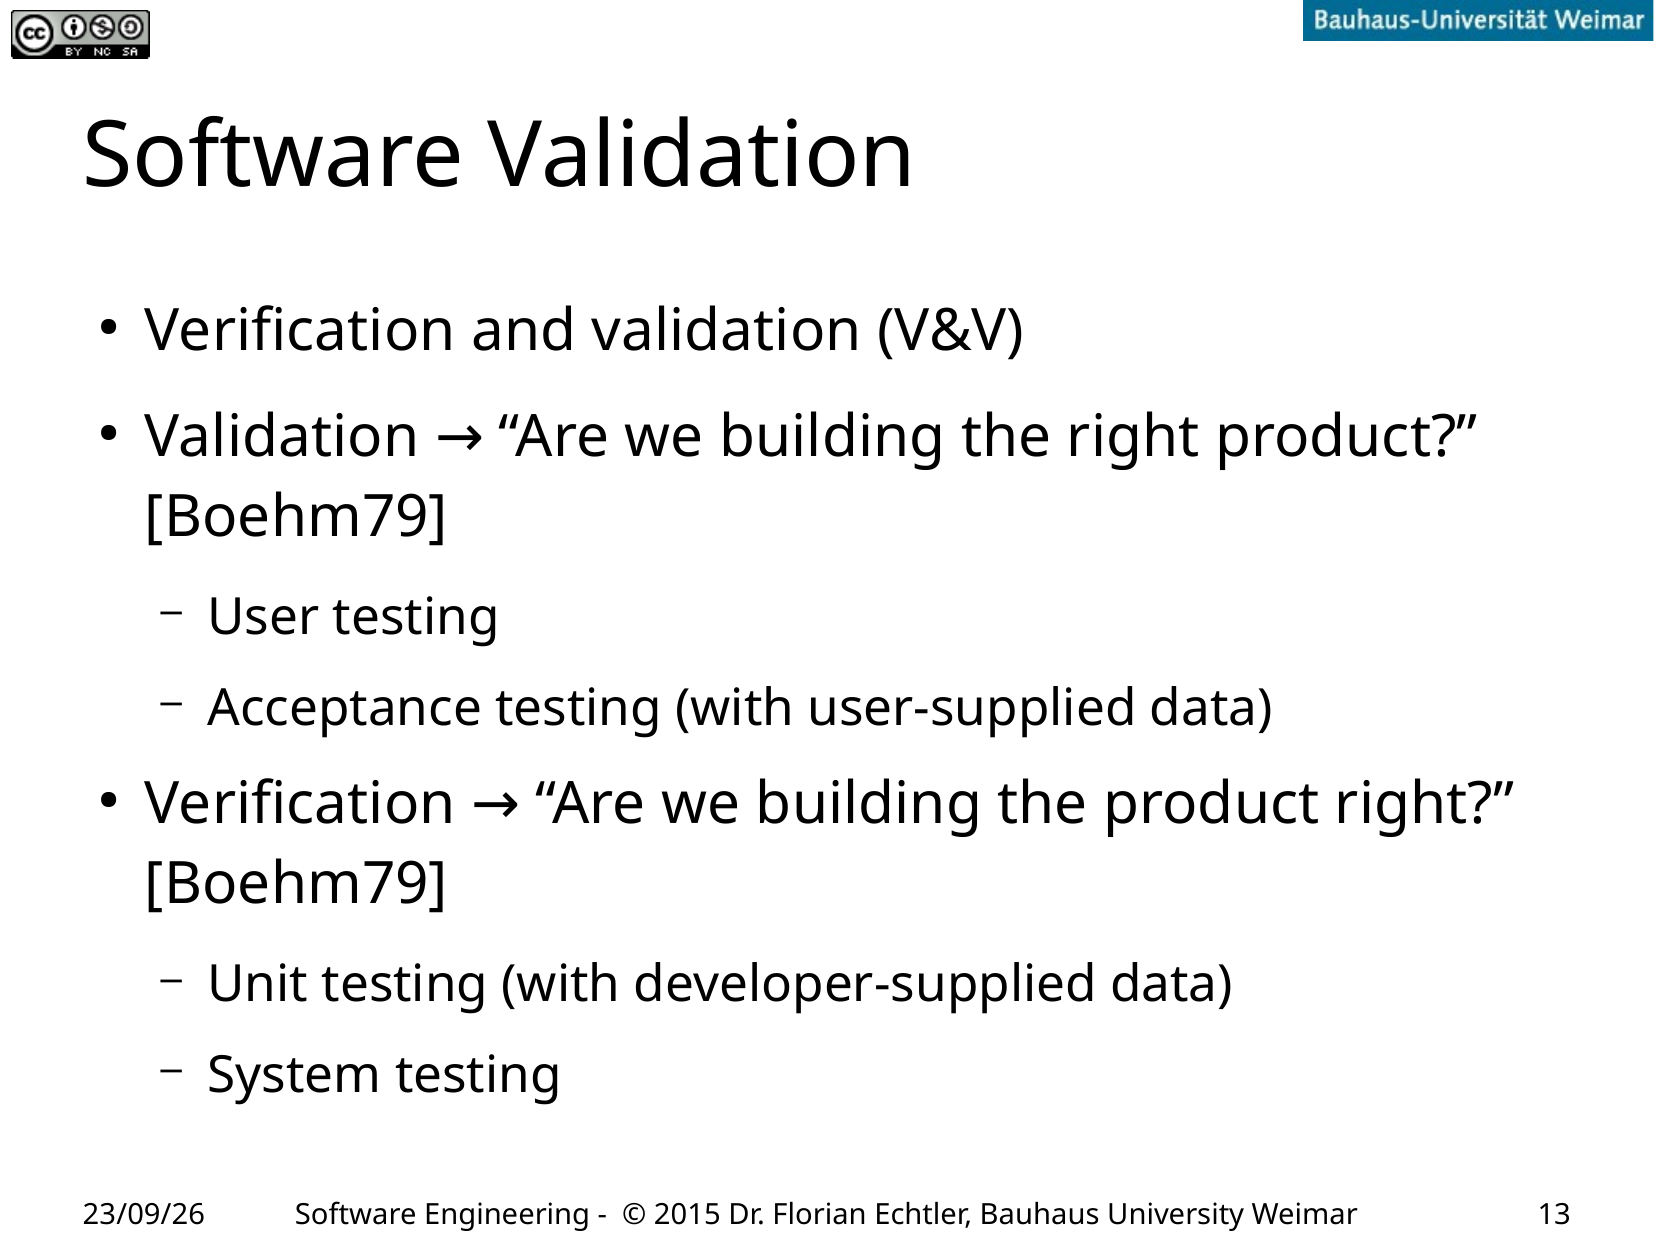

# Software Validation
Verification and validation (V&V)
Validation → “Are we building the right product?” [Boehm79]
User testing
Acceptance testing (with user-supplied data)
Verification → “Are we building the product right?” [Boehm79]
Unit testing (with developer-supplied data)
System testing
Software Engineering - © 2015 Dr. Florian Echtler, Bauhaus University Weimar
13